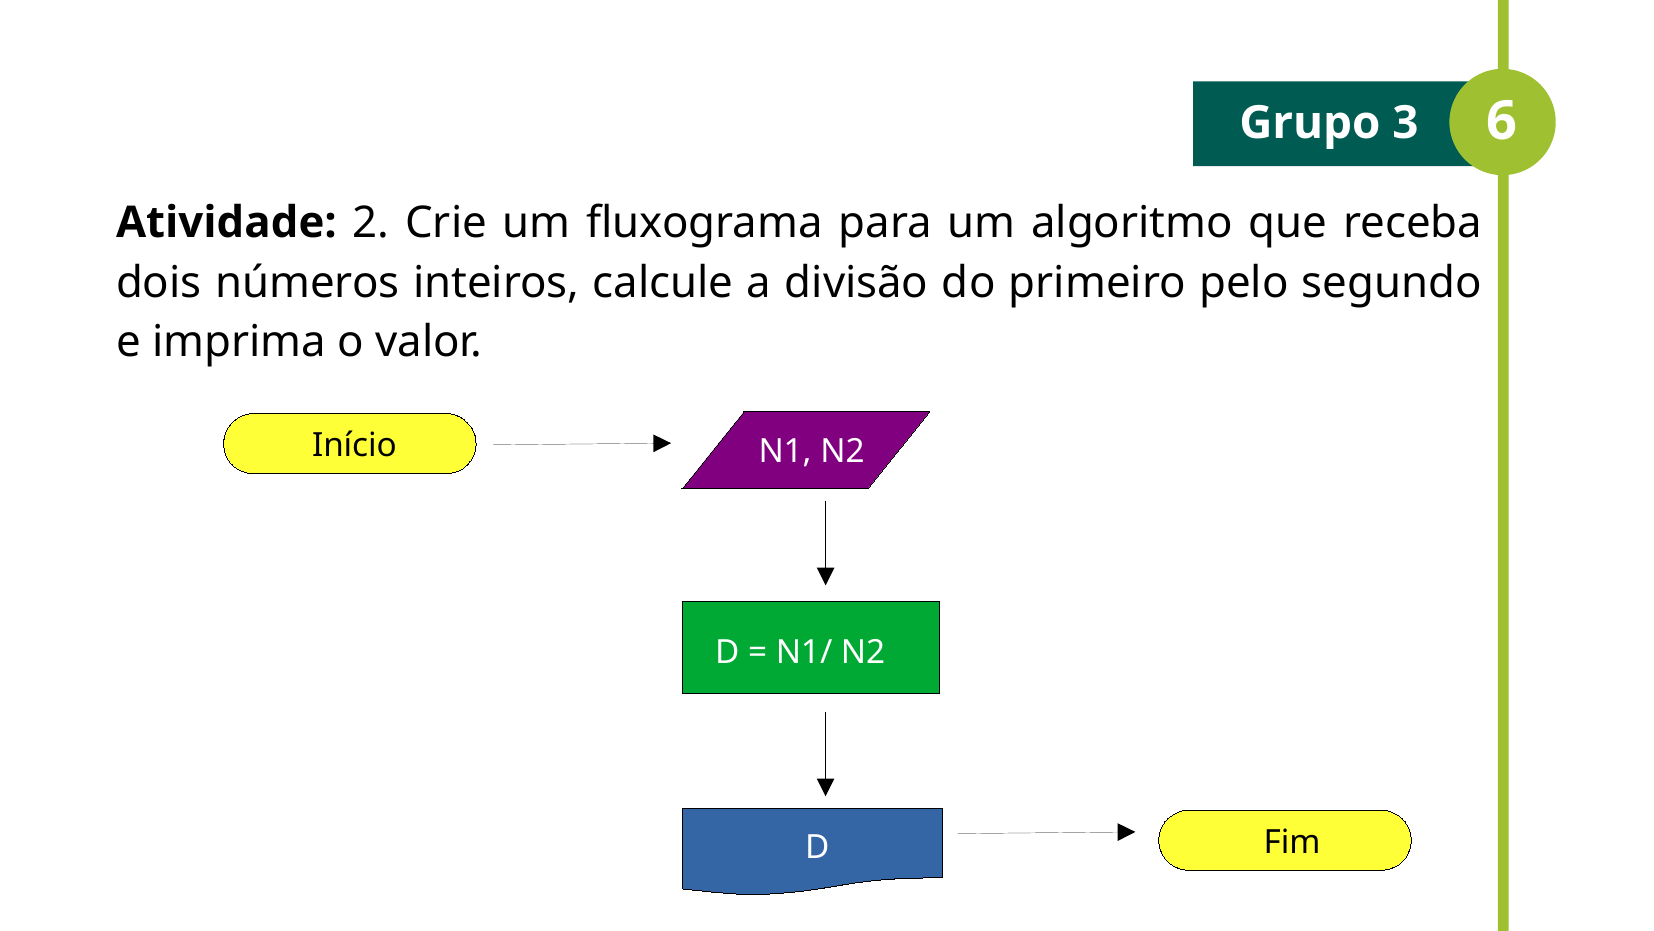

6
Grupo 3
Atividade: 2. Crie um fluxograma para um algoritmo que receba dois números inteiros, calcule a divisão do primeiro pelo segundo e imprima o valor.
Início
N1, N2
D = N1/ N2
Fim
D